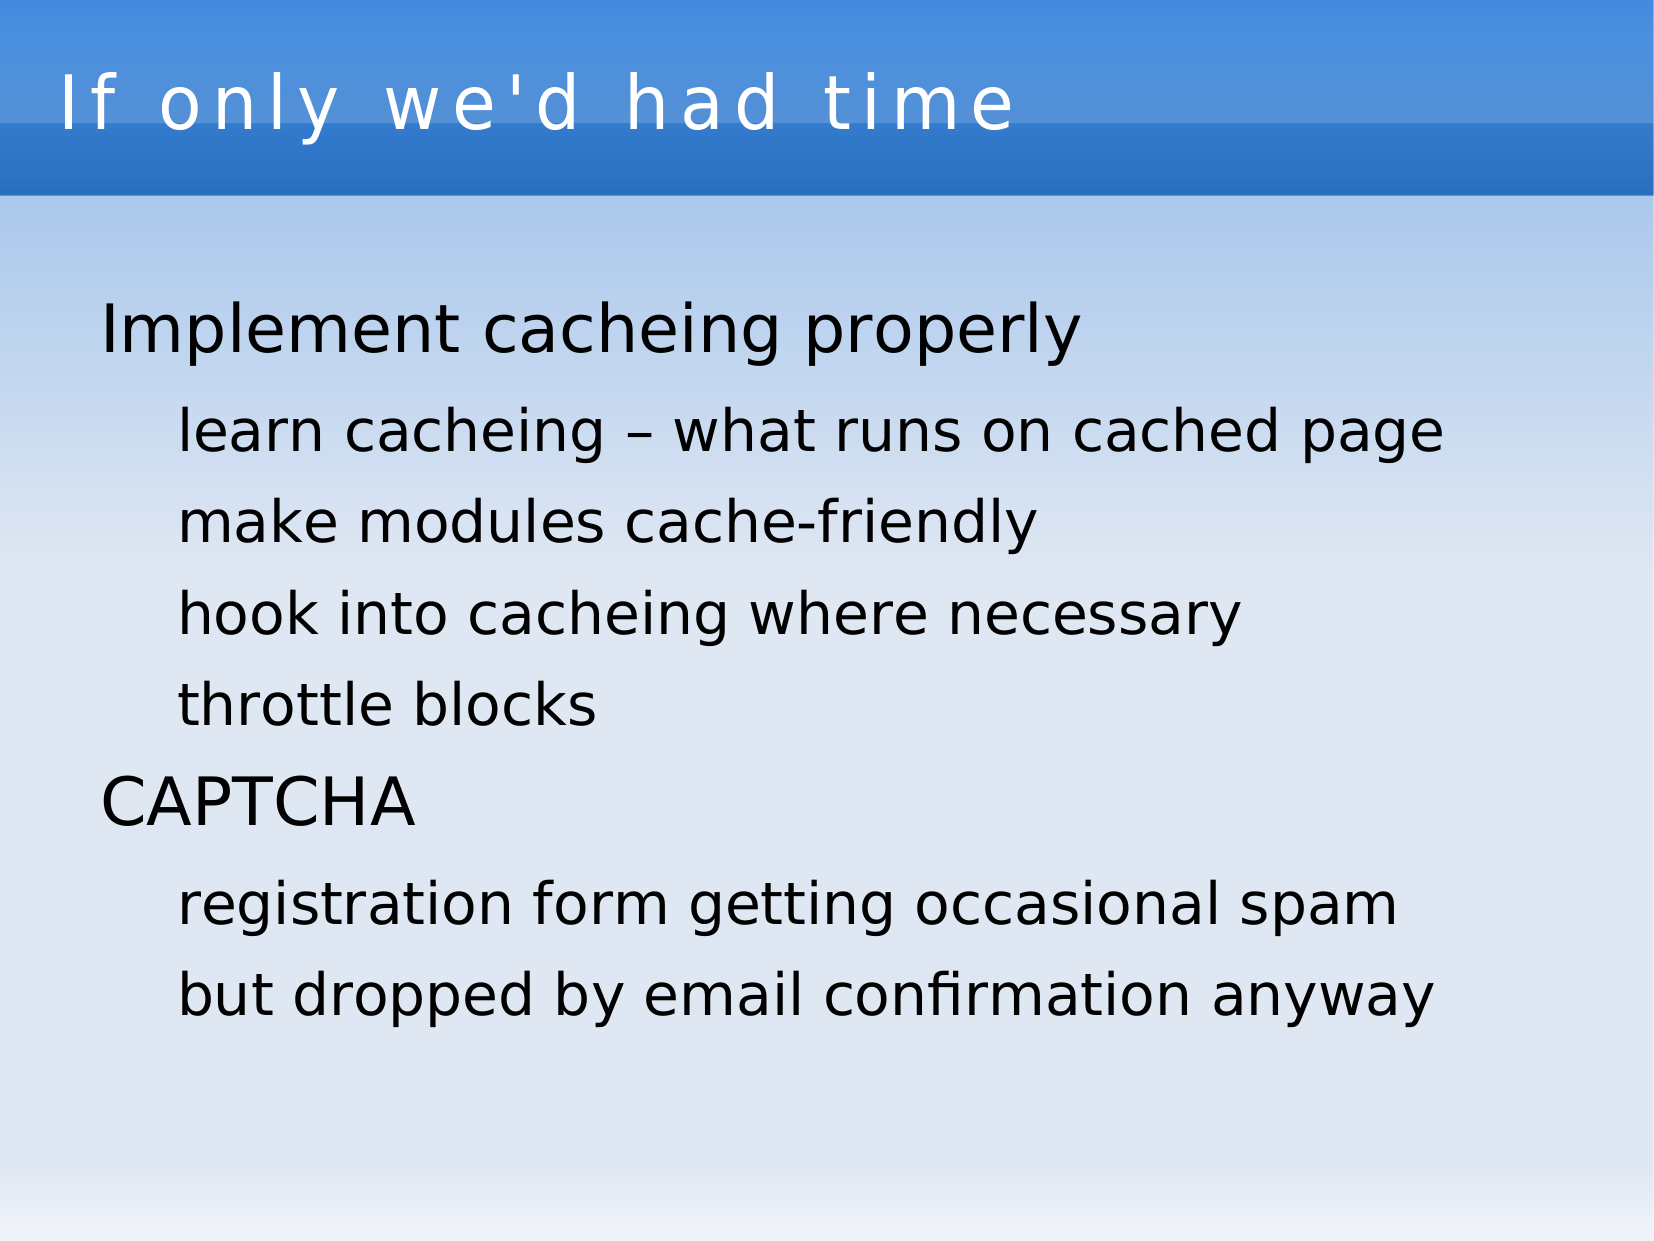

# If only we'd had time
Implement cacheing properly
learn cacheing – what runs on cached page
make modules cache-friendly
hook into cacheing where necessary
throttle blocks
CAPTCHA
registration form getting occasional spam
but dropped by email confirmation anyway